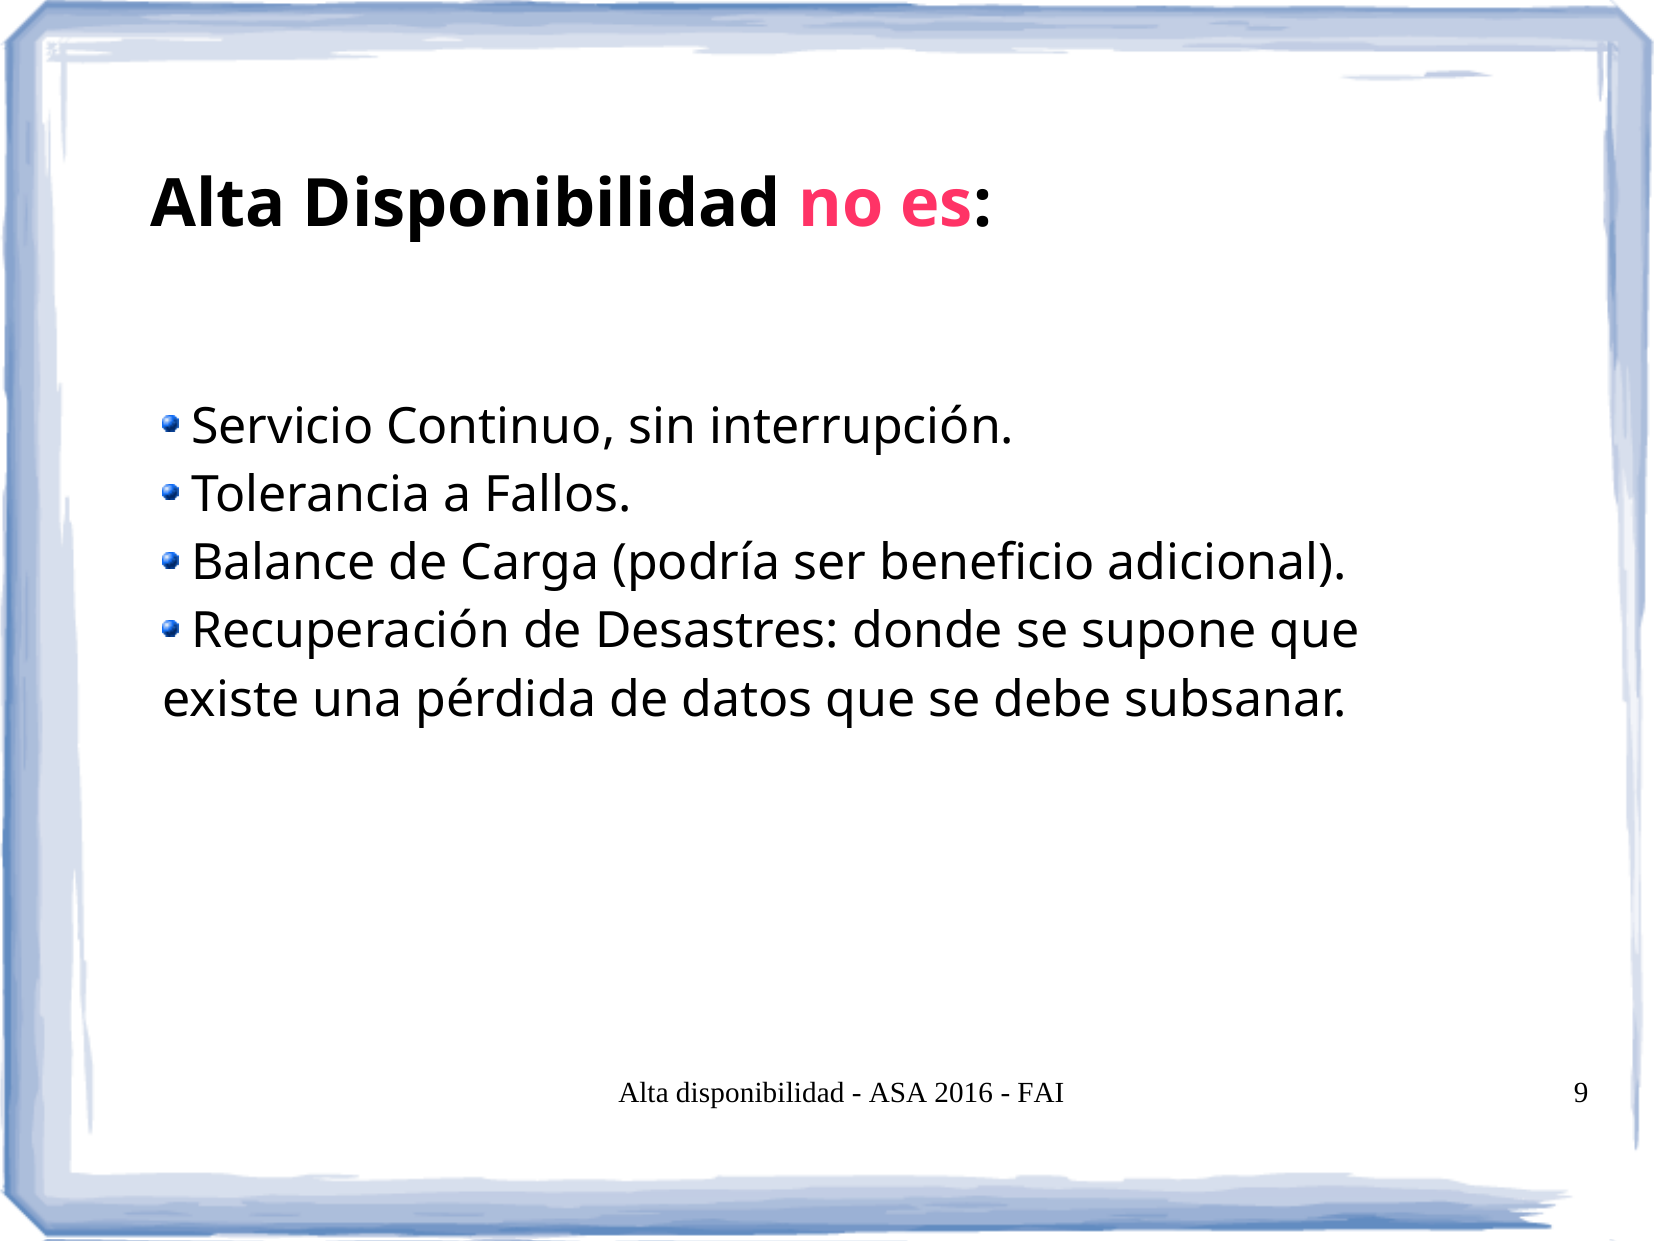

Alta Disponibilidad no es:
 Servicio Continuo, sin interrupción.
 Tolerancia a Fallos.
 Balance de Carga (podría ser beneficio adicional).
 Recuperación de Desastres: donde se supone que existe una pérdida de datos que se debe subsanar.
Alta disponibilidad - ASA 2016 - FAI
9